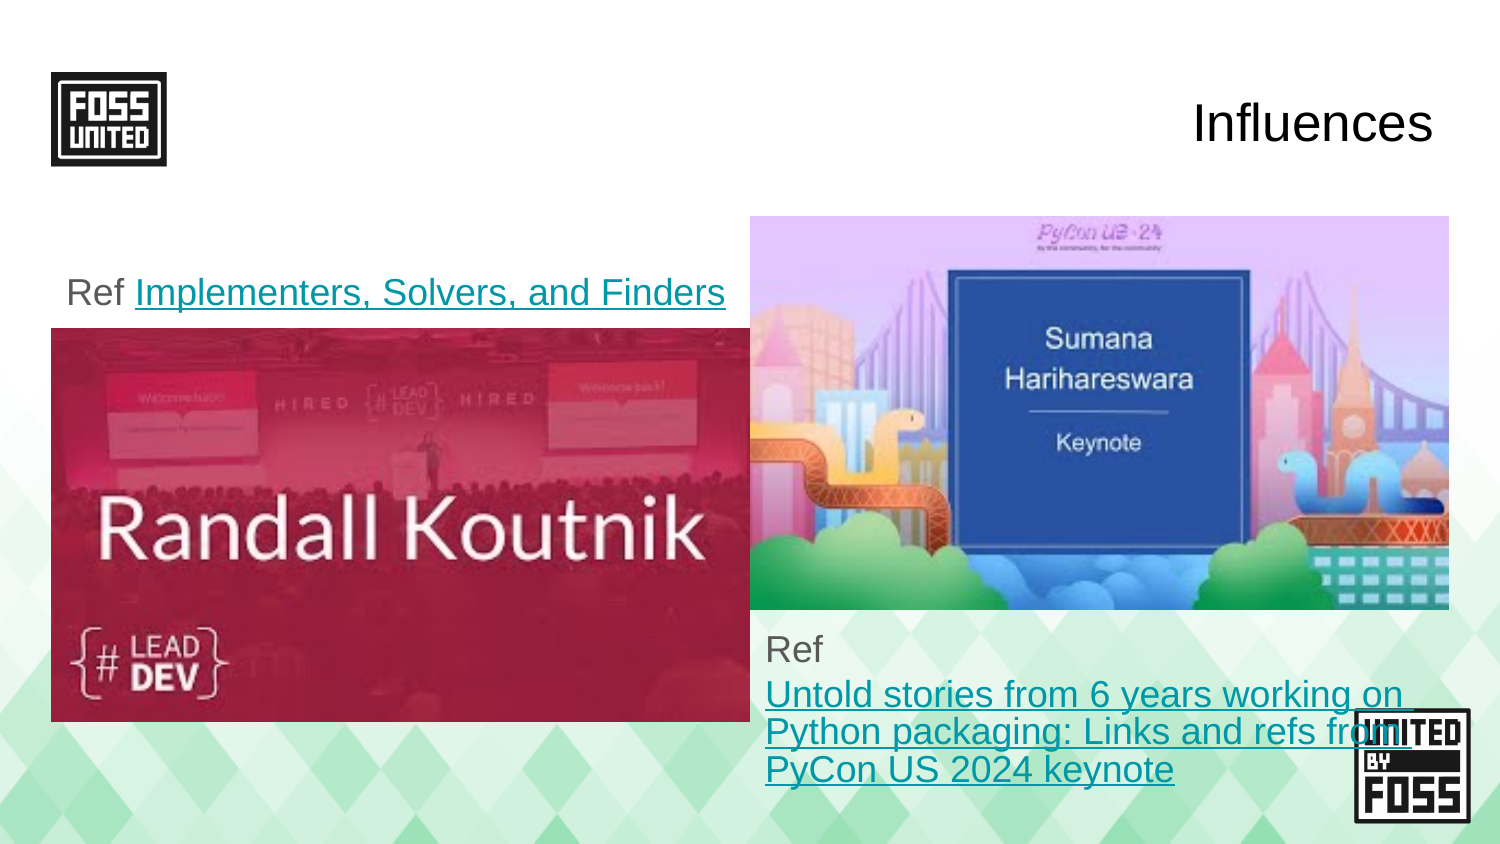

# Influences
Ref Implementers, Solvers, and Finders
Ref Untold stories from 6 years working on Python packaging: Links and refs from PyCon US 2024 keynote